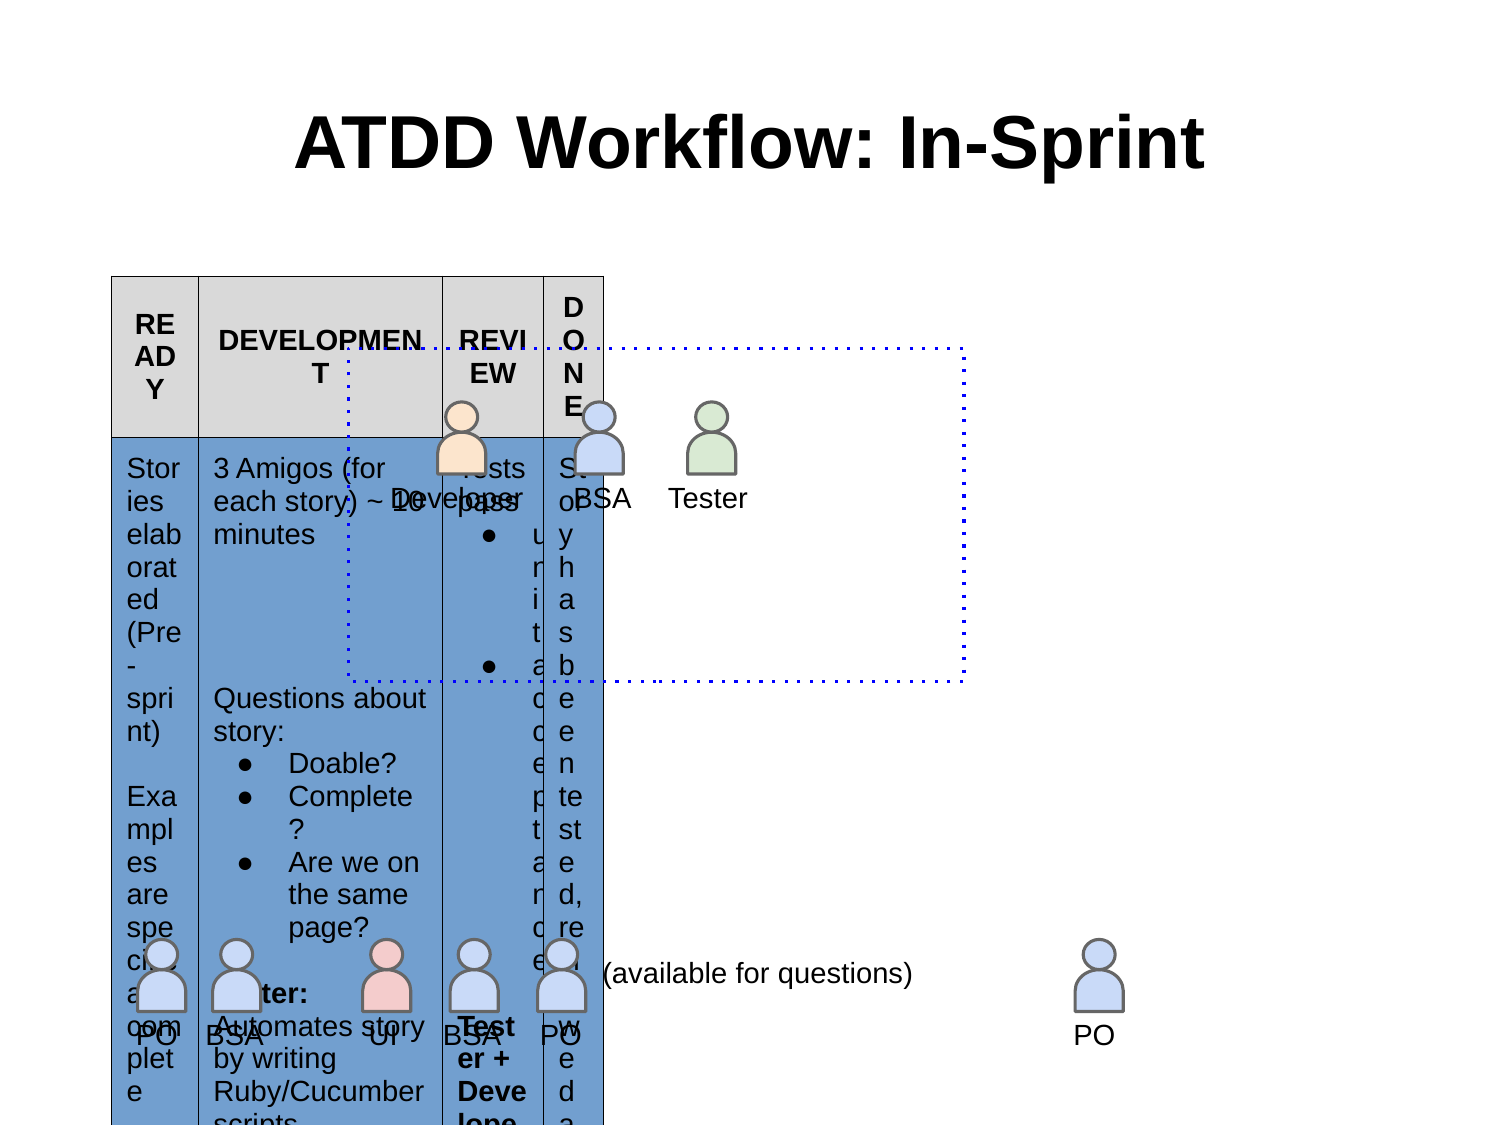

# ATDD Workflow: In-Sprint
| READY | DEVELOPMENT | REVIEW | DONE |
| --- | --- | --- | --- |
| Stories elaborated (Pre-sprint) Examples are specific and complete Gherkin is complete Ready for development | 3 Amigos (for each story) ~ 10 minutes Questions about story: Doable? Complete? Are we on the same page? Tester: Automates story by writing Ruby/Cucumber scripts (functional tests) Developer: Executes failing test and begins development (including unit tests) with the goal to make the functional tests pass | Tests pass unit acceptance Tester + Developer: Demo work completed on a story and passing tests PO: Reviews Accepts / Reject | Story has been tested, reviewed and accepted |
Developer
BSA
Tester
(available for questions)
PO
BSA
UI
BSA
PO
PO